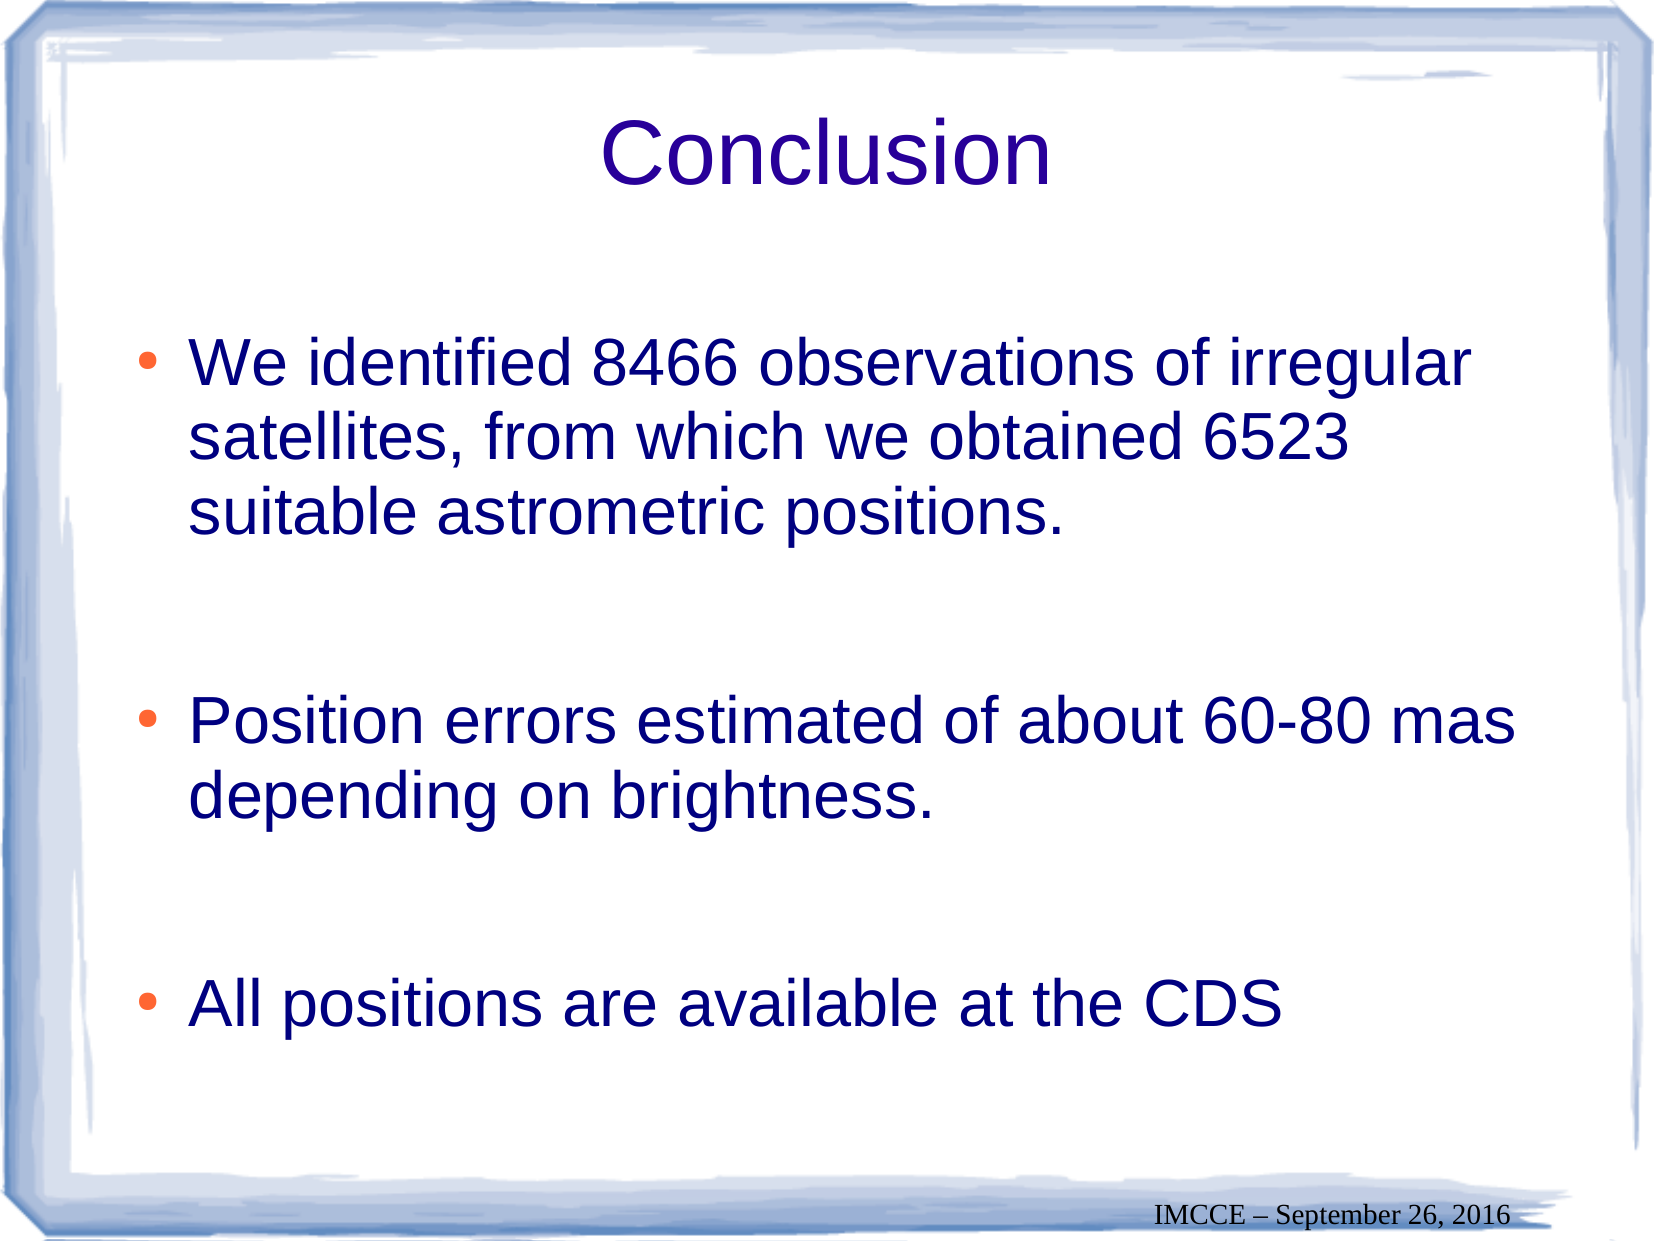

# Conclusion
We identified 8466 observations of irregular satellites, from which we obtained 6523 suitable astrometric positions.
Position errors estimated of about 60-80 mas depending on brightness.
All positions are available at the CDS